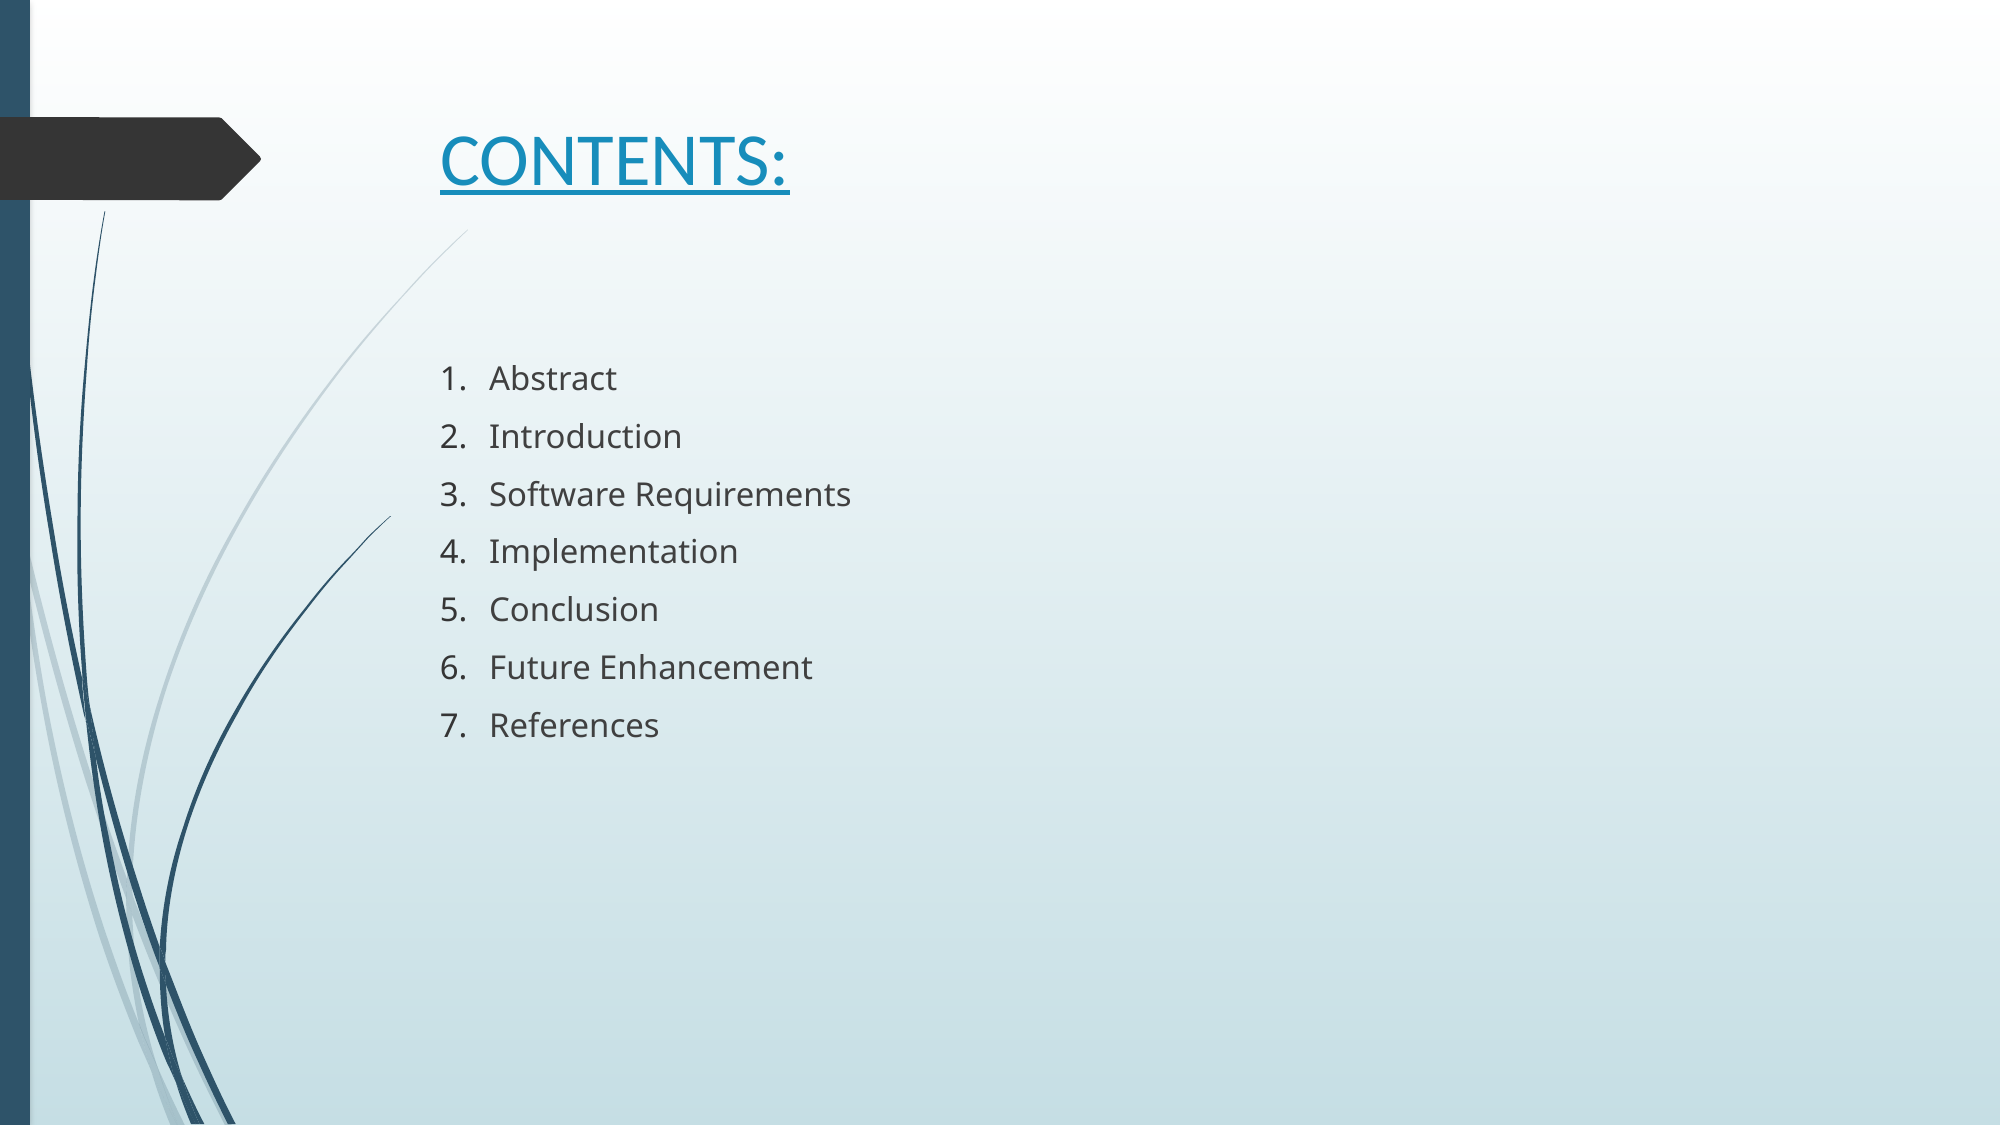

# CONTENTS:
Abstract
Introduction
Software Requirements
Implementation
Conclusion
Future Enhancement
References